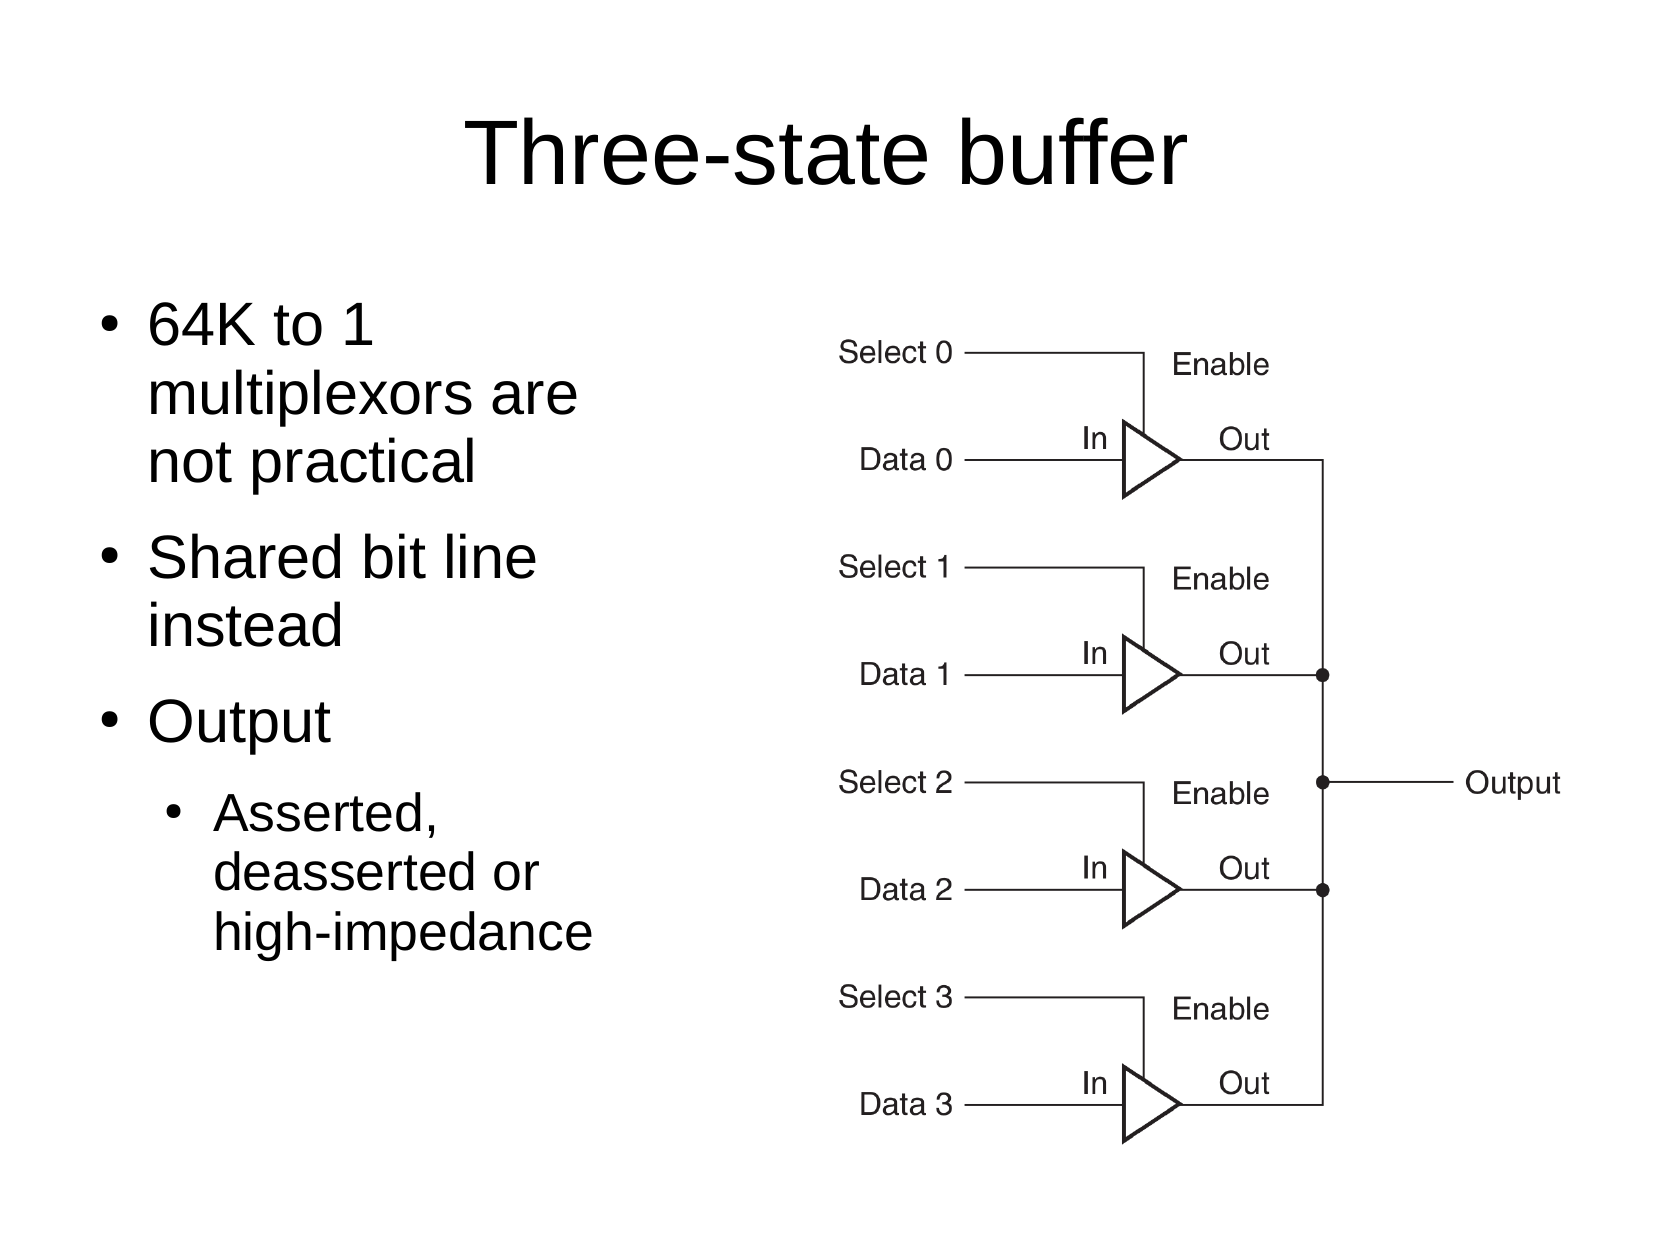

# Three-state buffer
64K to 1 multiplexors are not practical
Shared bit line instead
Output
Asserted, deasserted or high-impedance